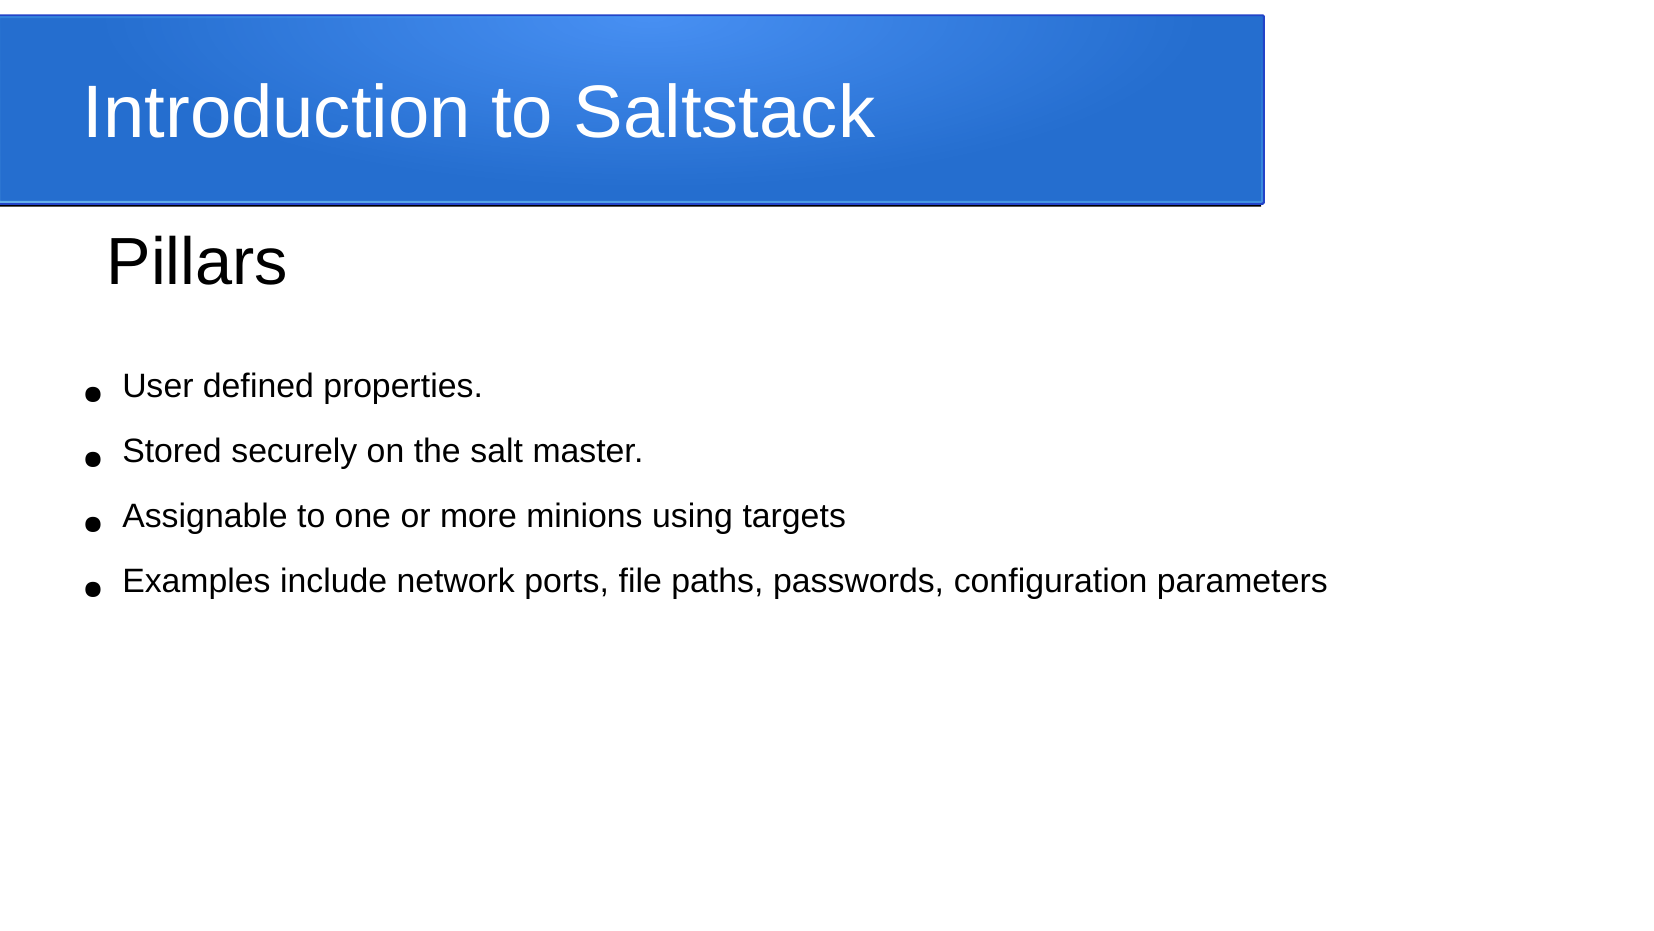

# Introduction to Saltstack
Pillars
 User defined properties.
 Stored securely on the salt master.
 Assignable to one or more minions using targets
 Examples include network ports, file paths, passwords, configuration parameters